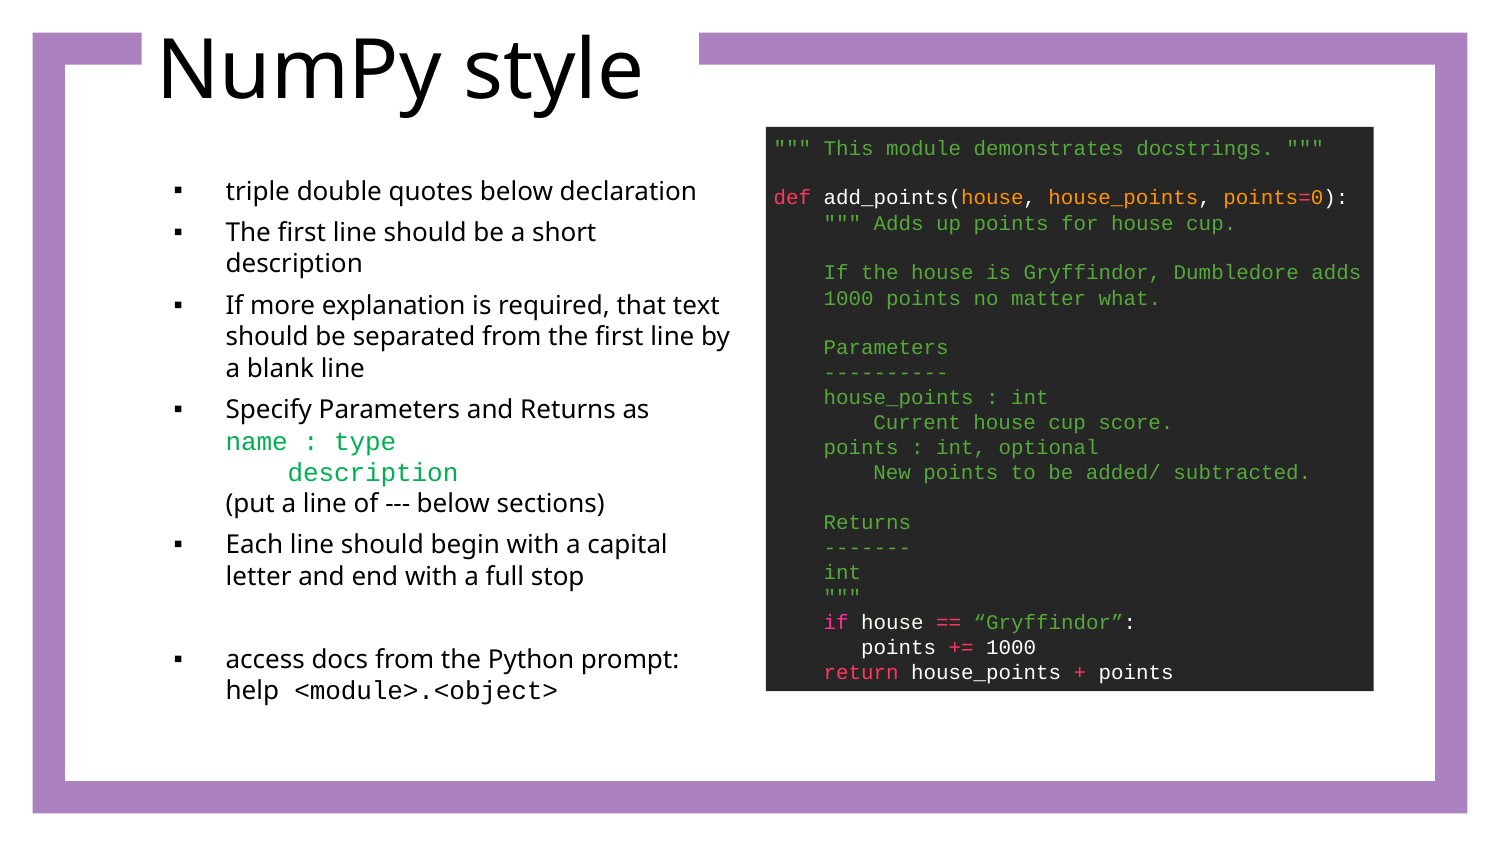

# NumPy style
""" This module demonstrates docstrings. """
def add_points(house, house_points, points=0):
 """ Adds up points for house cup.
 If the house is Gryffindor, Dumbledore adds
 1000 points no matter what.
 Parameters
 ----------
 house_points : int
 Current house cup score.
 points : int, optional
 New points to be added/ subtracted.
 Returns
 -------
 int
 """
 if house == “Gryffindor”:
 points += 1000
 return house_points + points
triple double quotes below declaration
The first line should be a short description
If more explanation is required, that text should be separated from the first line by a blank line
Specify Parameters and Returns as
name : type
 description
(put a line of --- below sections)
Each line should begin with a capital letter and end with a full stop
access docs from the Python prompt:
help <module>.<object>